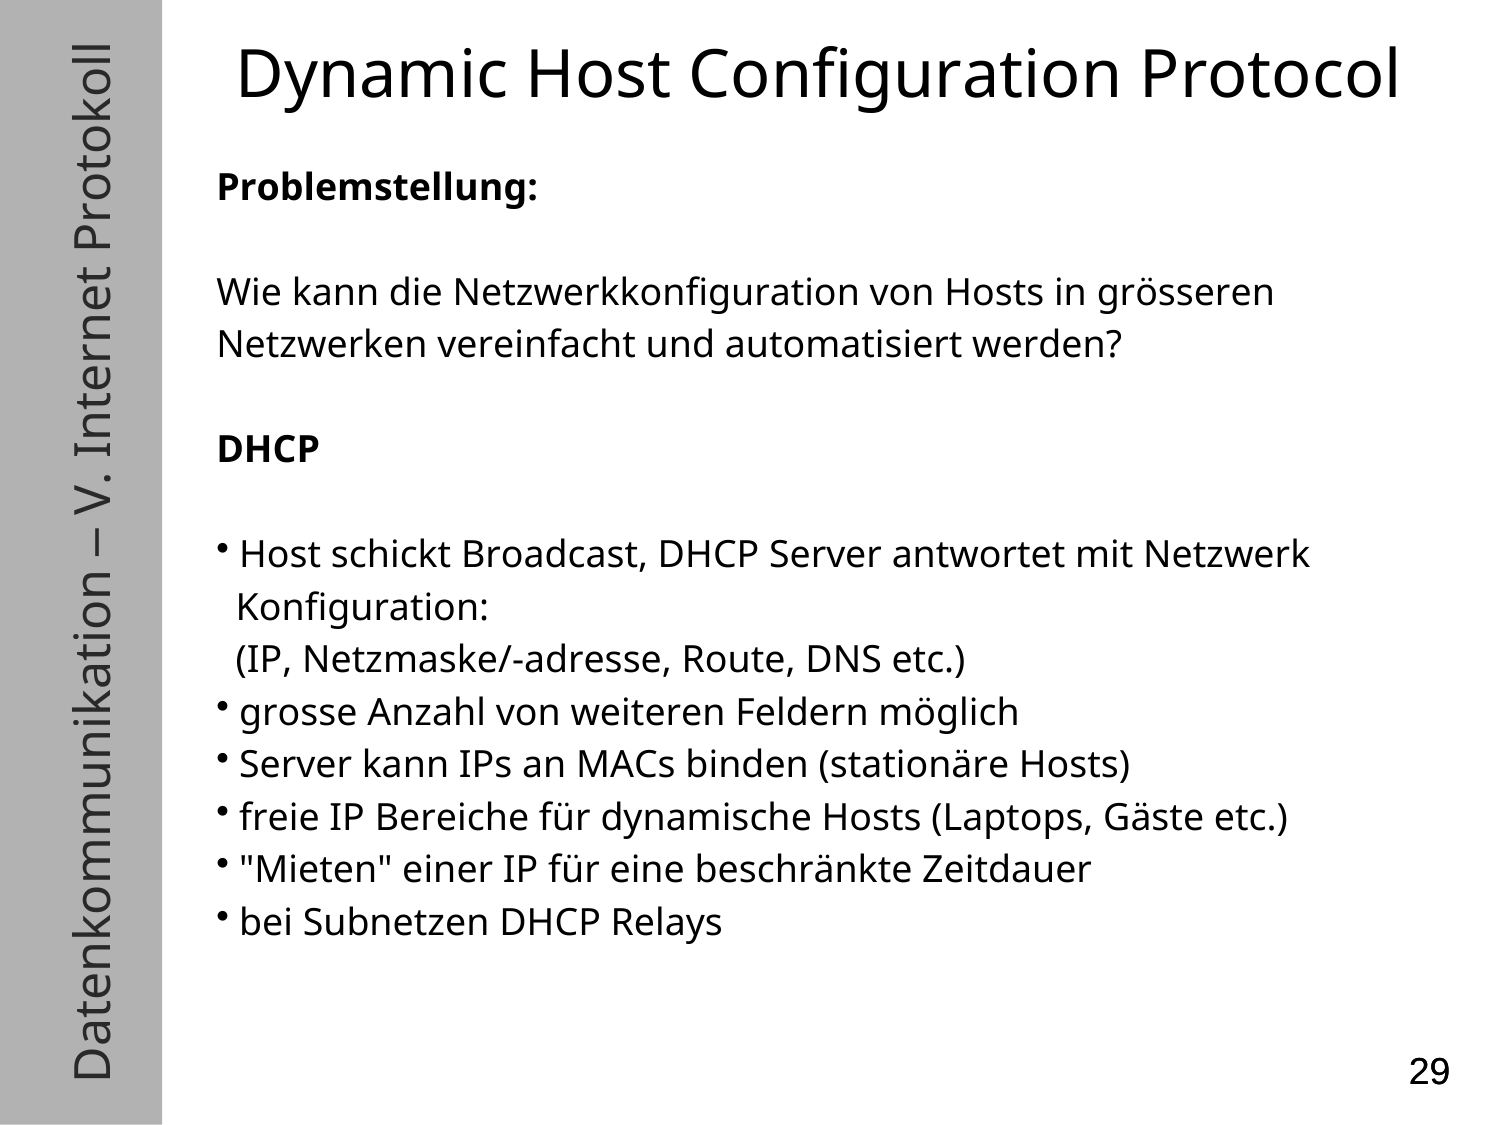

Dynamic Host Configuration Protocol
Problemstellung:
Wie kann die Netzwerkkonfiguration von Hosts in grösseren Netzwerken vereinfacht und automatisiert werden?
DHCP
 Host schickt Broadcast, DHCP Server antwortet mit Netzwerk
 Konfiguration:
 (IP, Netzmaske/-adresse, Route, DNS etc.)
 grosse Anzahl von weiteren Feldern möglich
 Server kann IPs an MACs binden (stationäre Hosts)
 freie IP Bereiche für dynamische Hosts (Laptops, Gäste etc.)
 "Mieten" einer IP für eine beschränkte Zeitdauer
 bei Subnetzen DHCP Relays
Datenkommunikation – V. Internet Protokoll